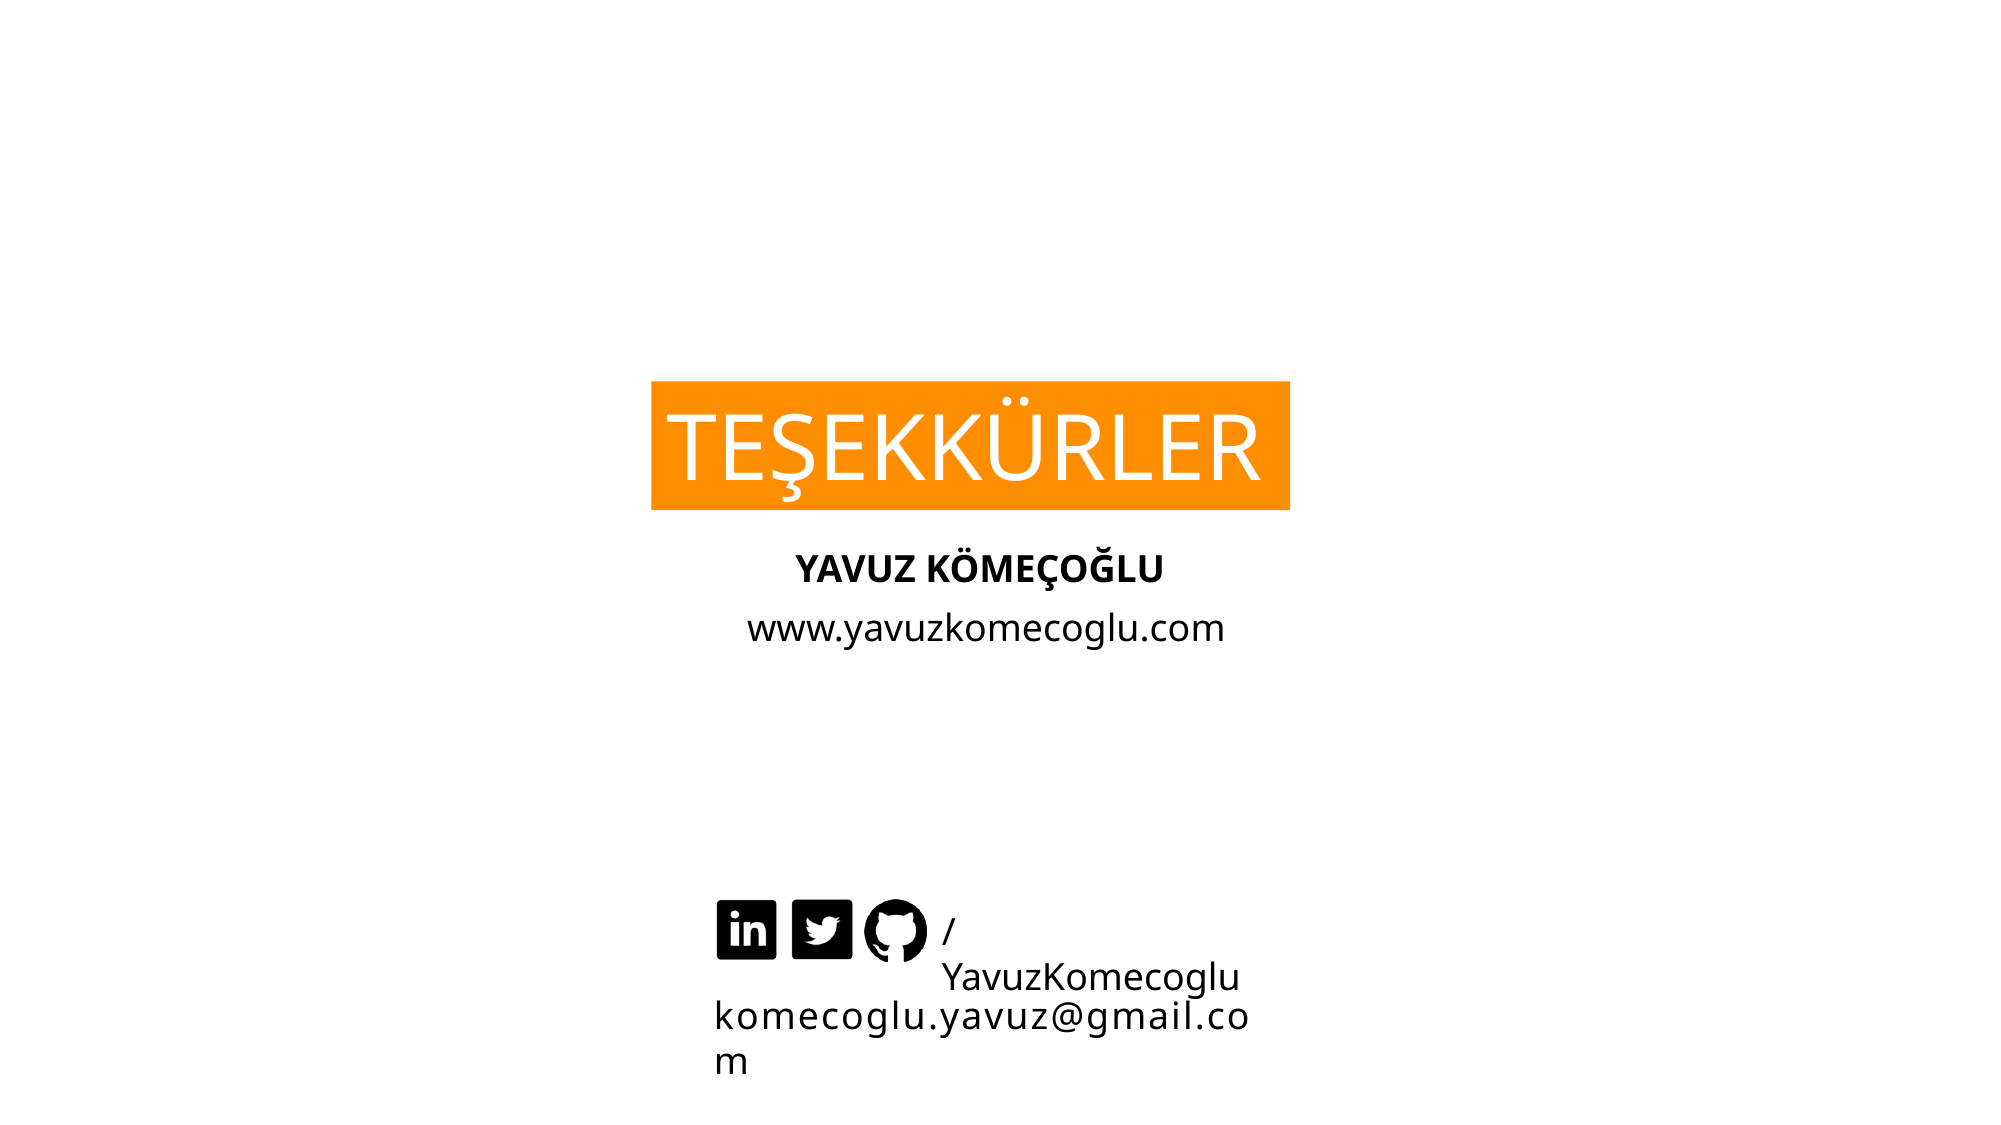

TEŞEKKÜRLER
YAVUZ KÖMEÇOĞLU
www.yavuzkomecoglu.com
/ YavuzKomecoglu
komecoglu.yavuz@gmail.com